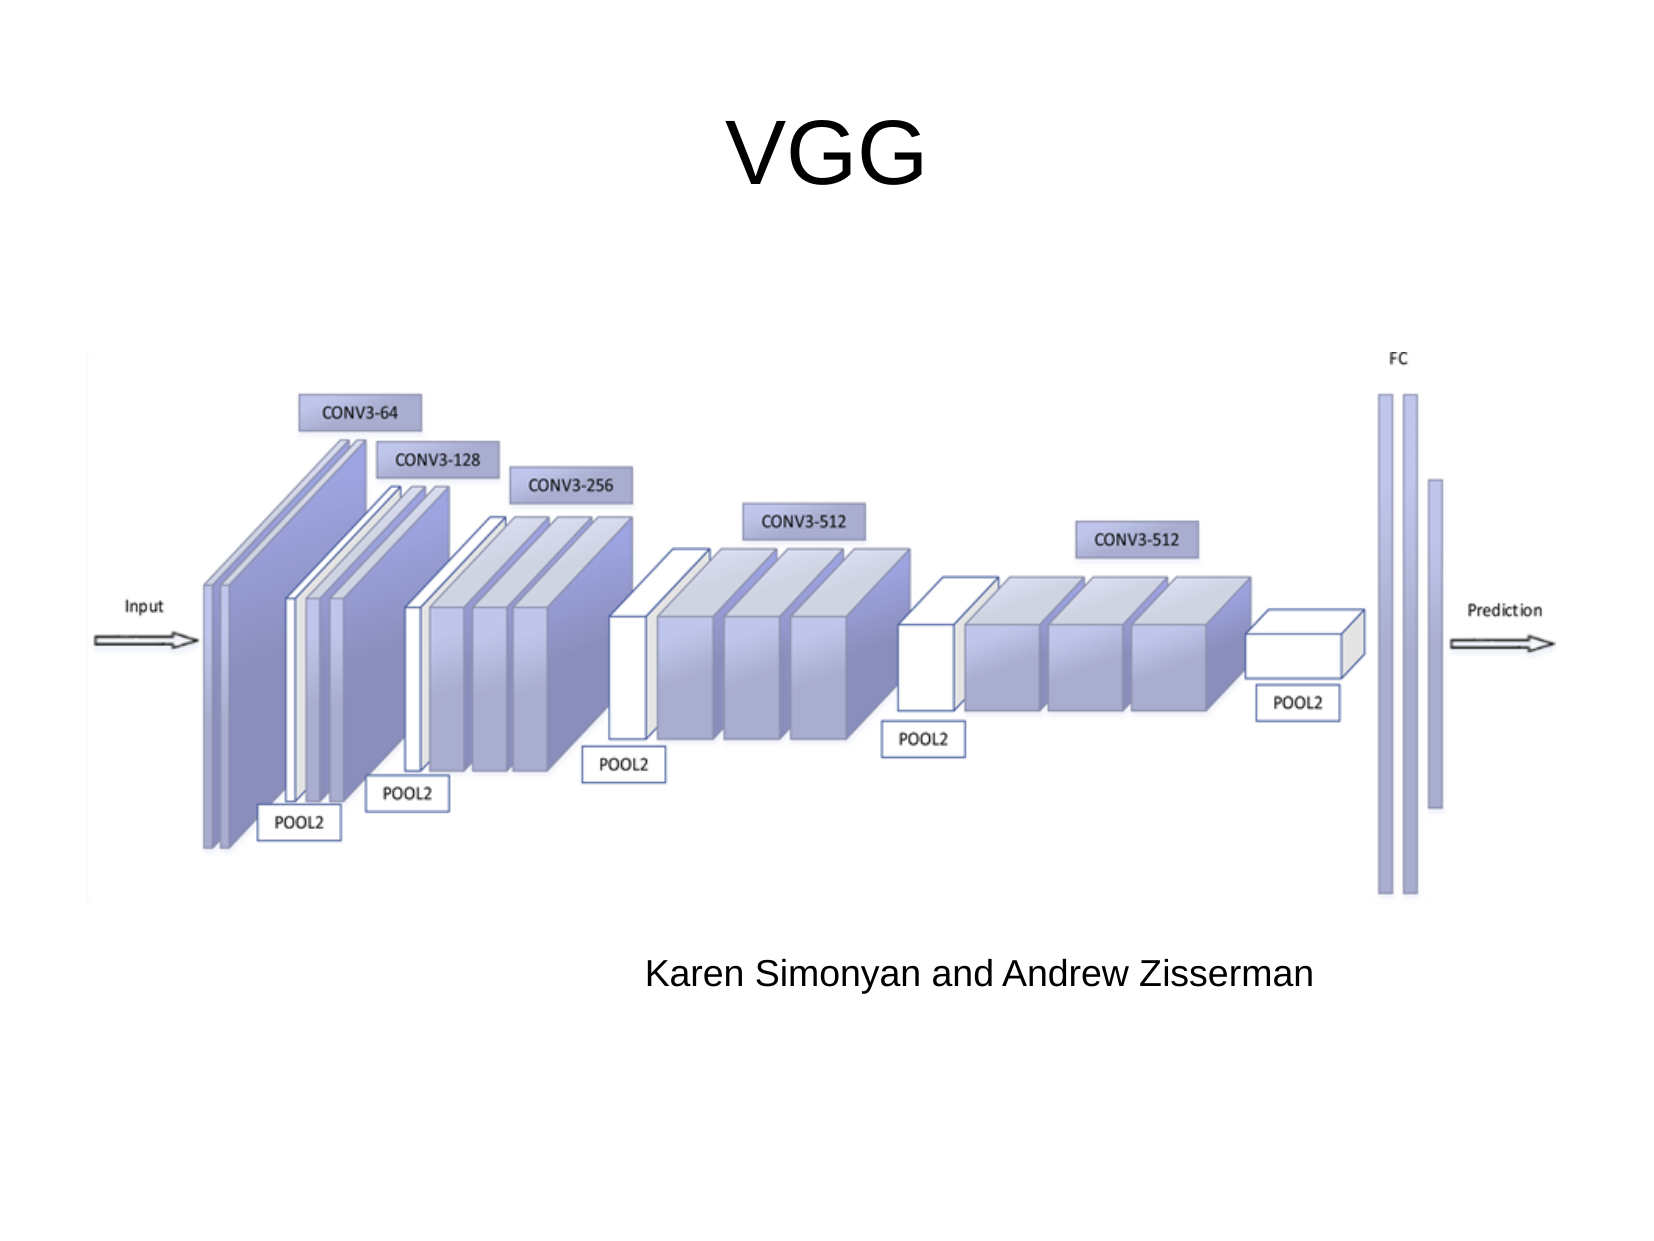

# VGG
Karen Simonyan and Andrew Zisserman